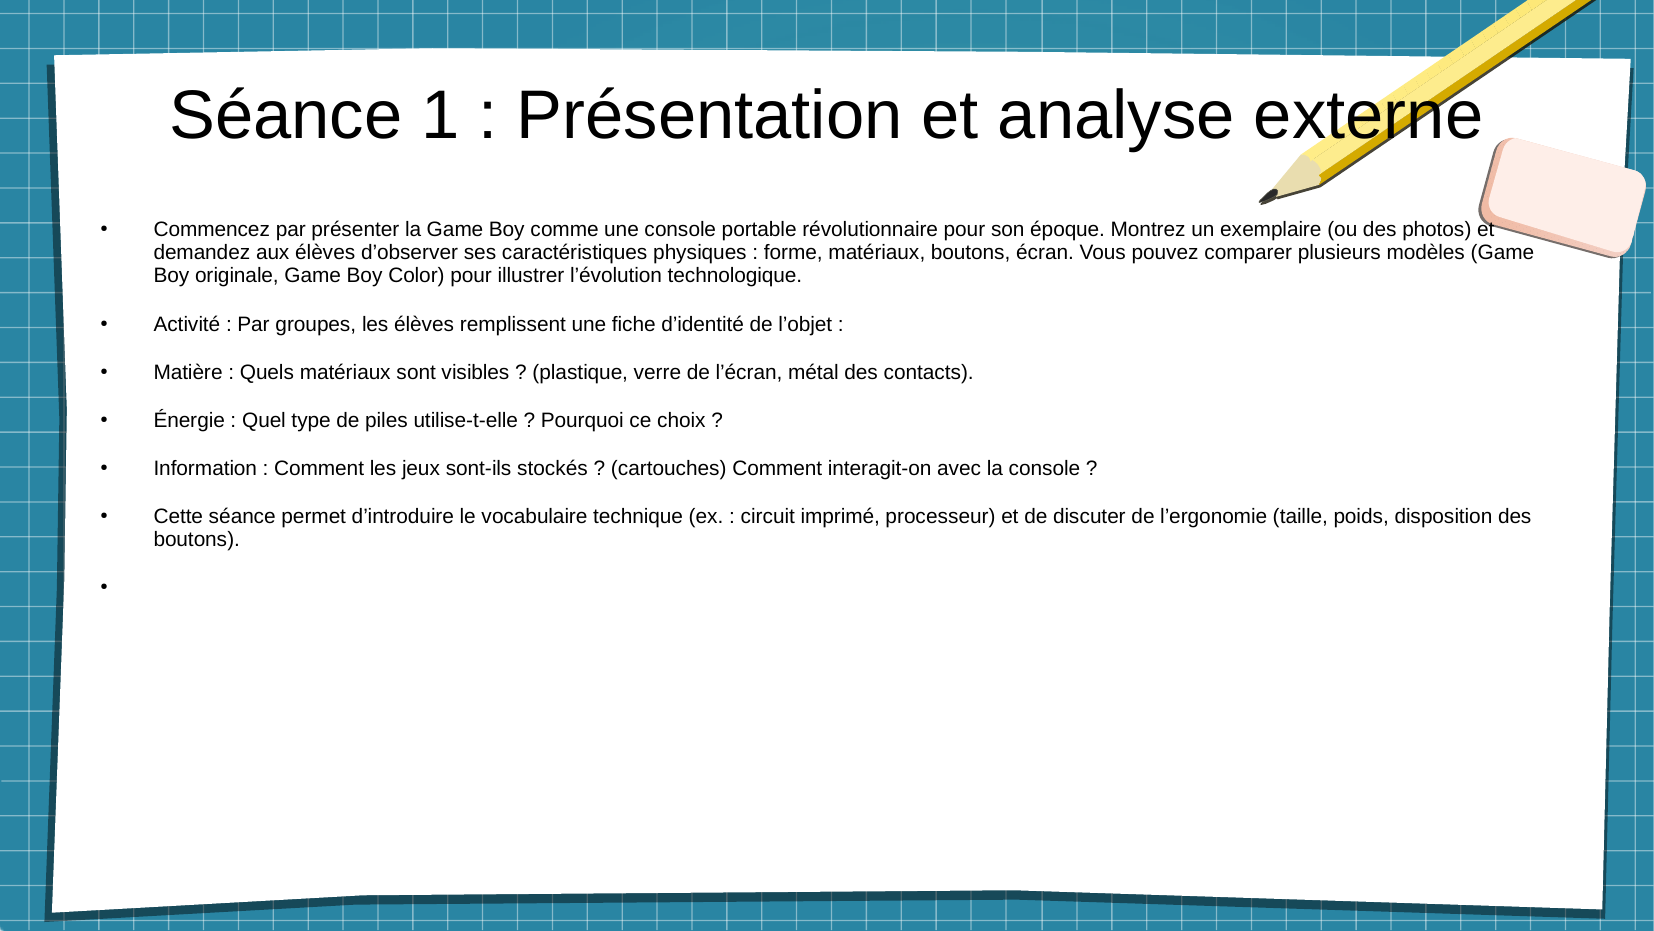

# Séance 1 : Présentation et analyse externe
Commencez par présenter la Game Boy comme une console portable révolutionnaire pour son époque. Montrez un exemplaire (ou des photos) et demandez aux élèves d’observer ses caractéristiques physiques : forme, matériaux, boutons, écran. Vous pouvez comparer plusieurs modèles (Game Boy originale, Game Boy Color) pour illustrer l’évolution technologique.
Activité : Par groupes, les élèves remplissent une fiche d’identité de l’objet :
Matière : Quels matériaux sont visibles ? (plastique, verre de l’écran, métal des contacts).
Énergie : Quel type de piles utilise-t-elle ? Pourquoi ce choix ?
Information : Comment les jeux sont-ils stockés ? (cartouches) Comment interagit-on avec la console ?
Cette séance permet d’introduire le vocabulaire technique (ex. : circuit imprimé, processeur) et de discuter de l’ergonomie (taille, poids, disposition des boutons).